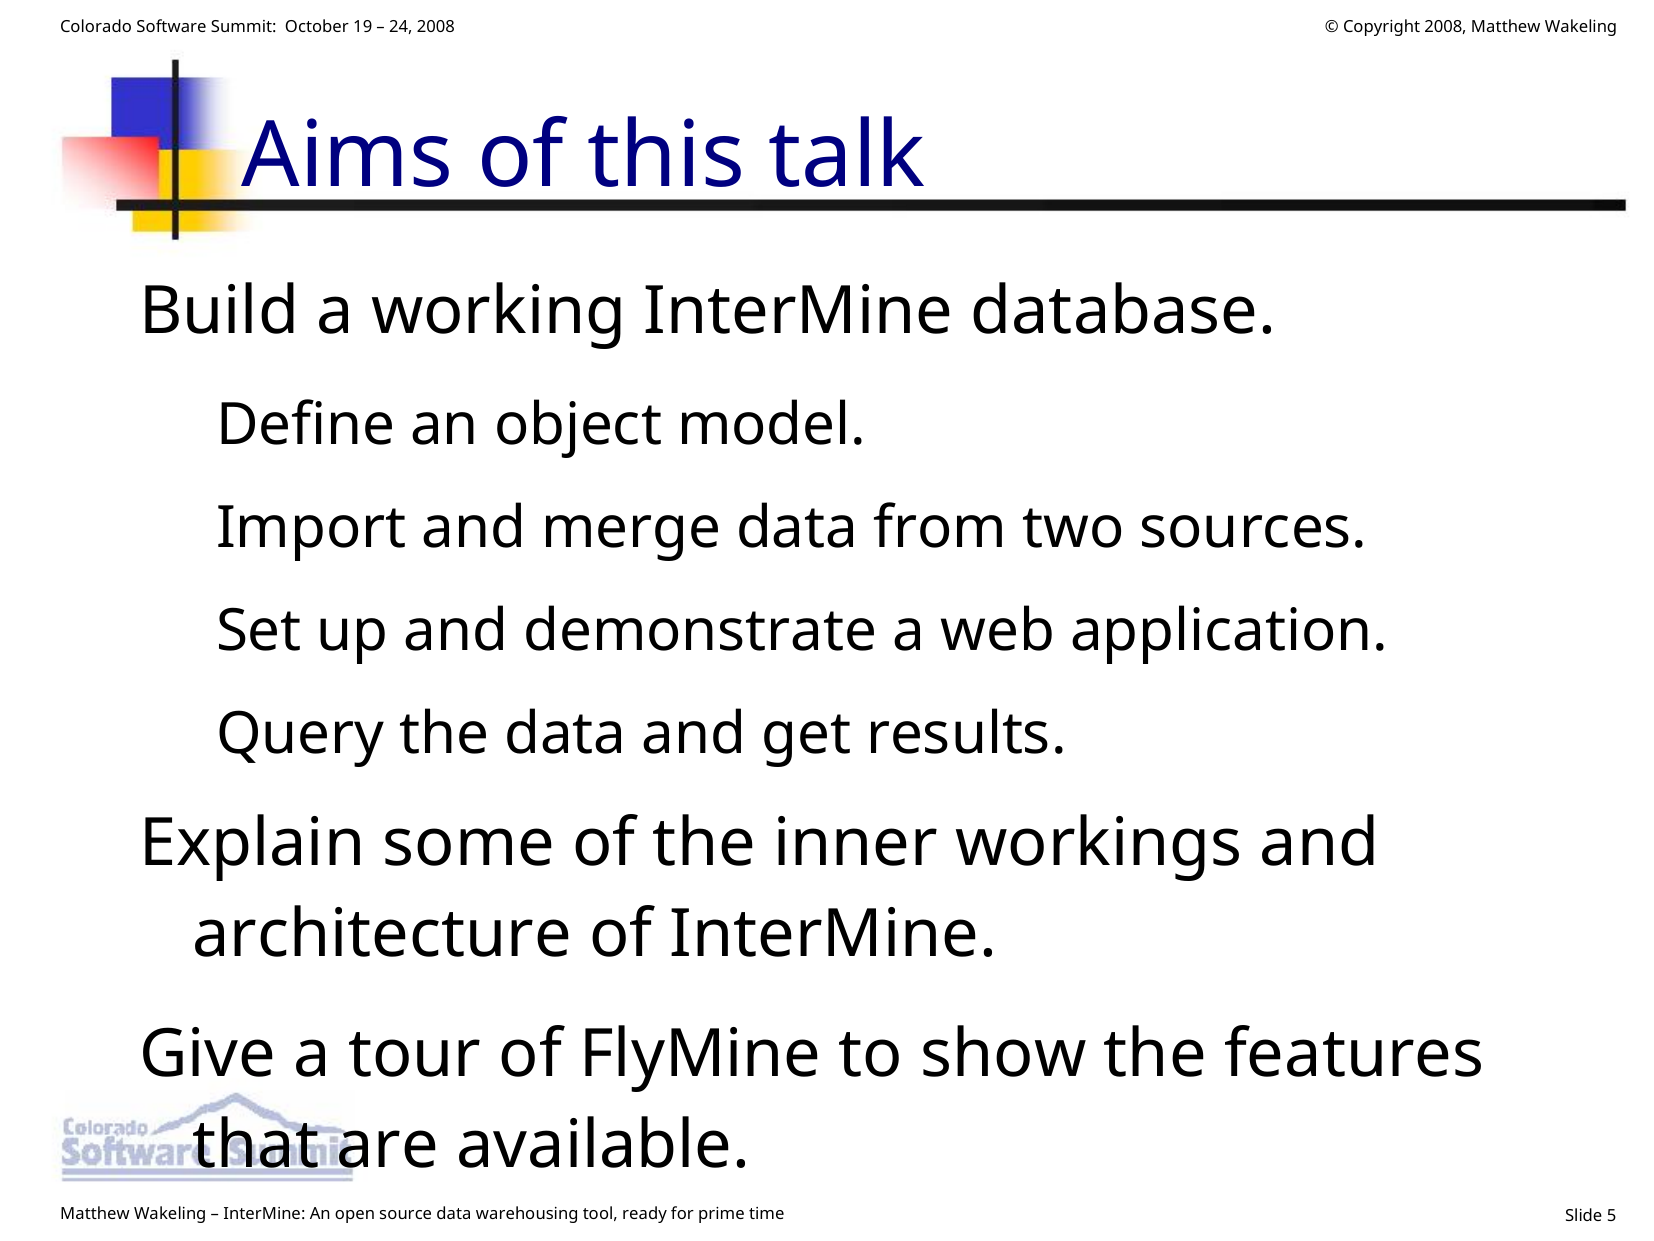

# Aims of this talk
Build a working InterMine database.
Define an object model.
Import and merge data from two sources.
Set up and demonstrate a web application.
Query the data and get results.
Explain some of the inner workings and architecture of InterMine.
Give a tour of FlyMine to show the features that are available.